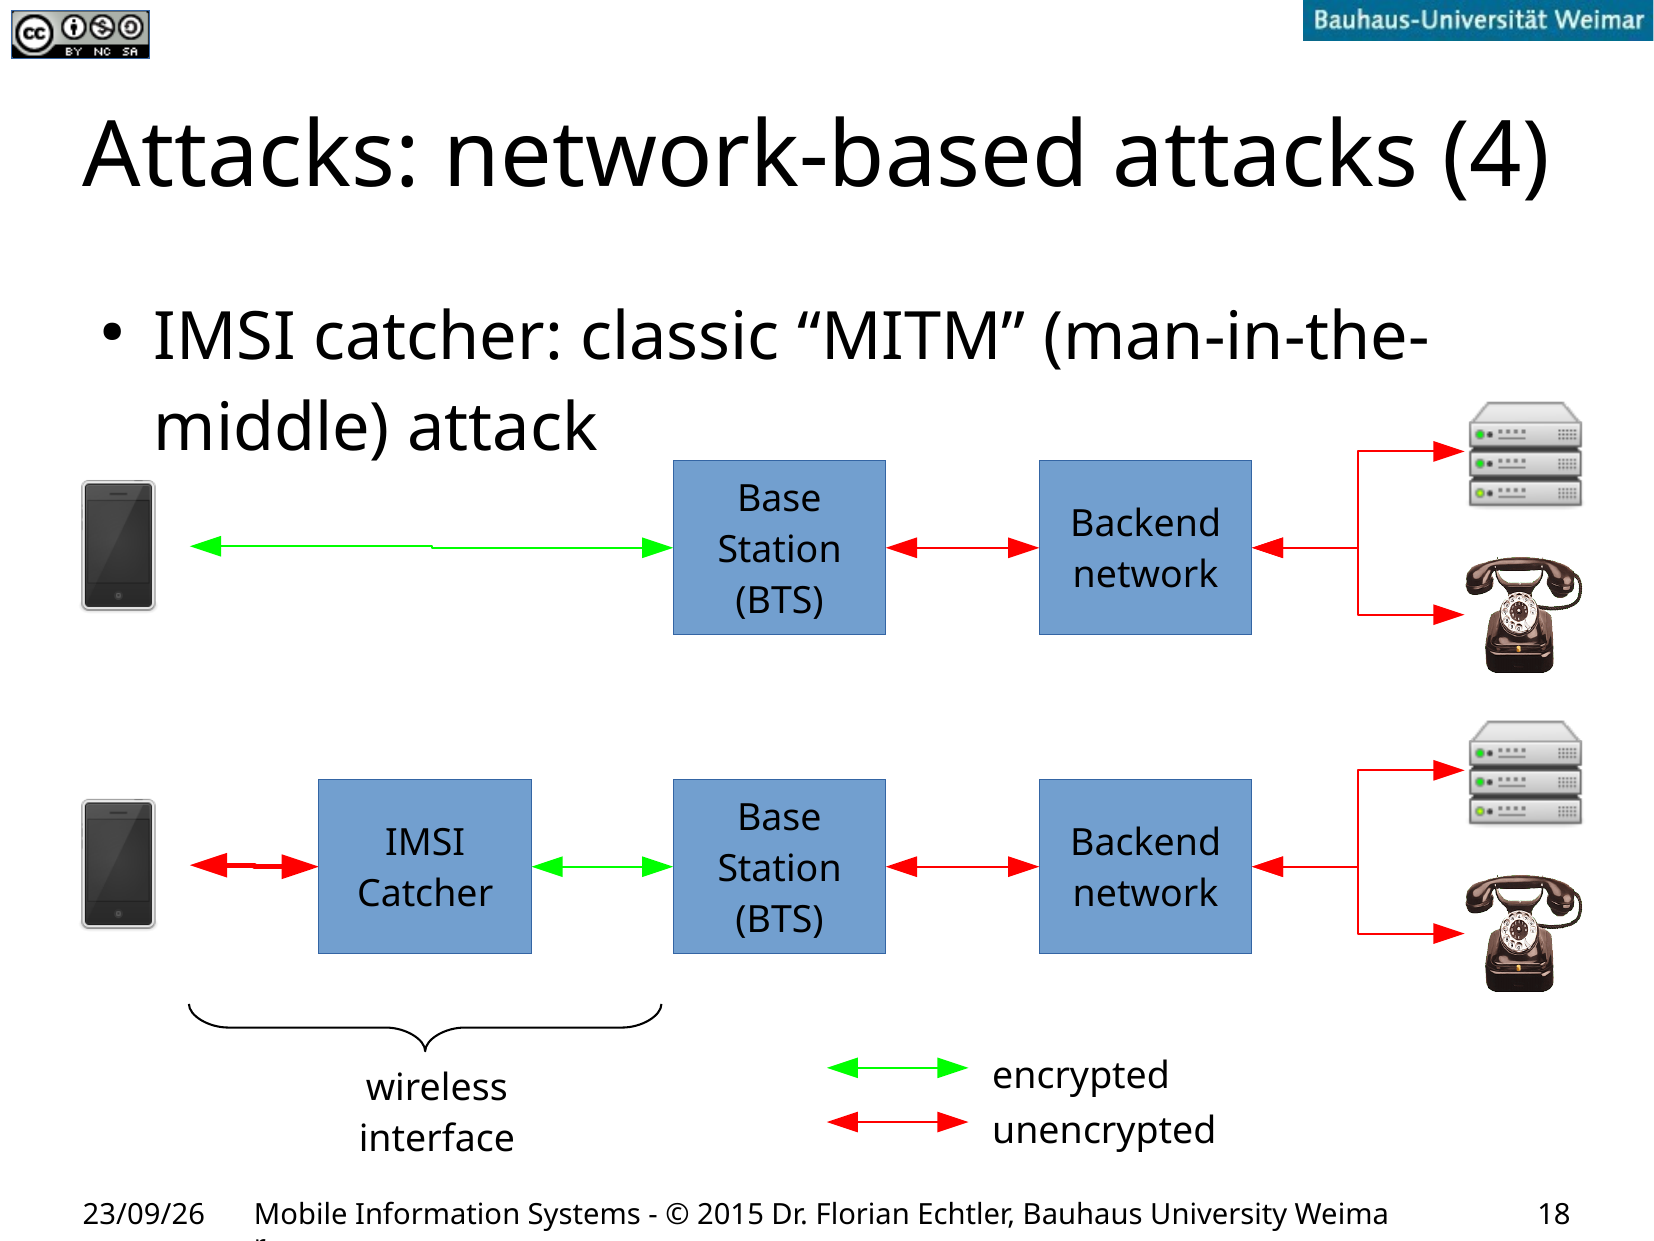

# Attacks: network-based attacks (4)
IMSI catcher: classic “MITM” (man-in-the-middle) attack
Base
Station
(BTS)
Backend
network
IMSI
Catcher
Base
Station
(BTS)
Backend
network
encrypted
wireless interface
unencrypted
Mobile Information Systems - © 2015 Dr. Florian Echtler, Bauhaus University Weimar
18